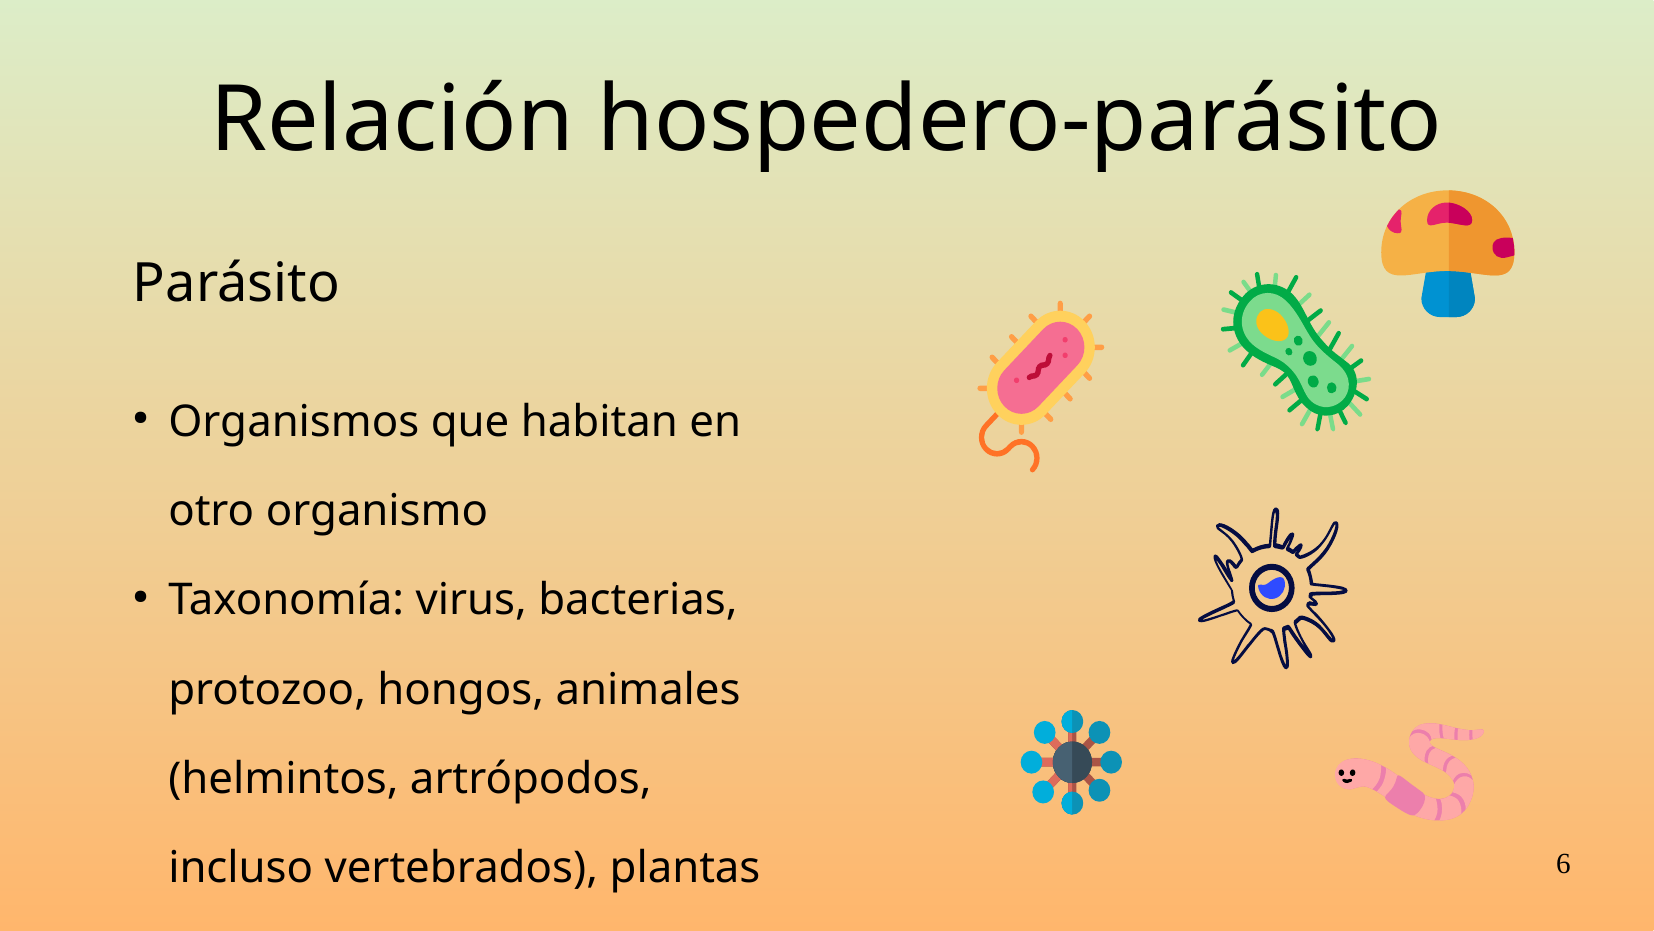

# Relación hospedero-parásito
Parásito
Organismos que habitan en otro organismo
Taxonomía: virus, bacterias, protozoo, hongos, animales (helmintos, artrópodos, incluso vertebrados), plantas
Estrategia de supervivencia, más que grupo taxonómico
6